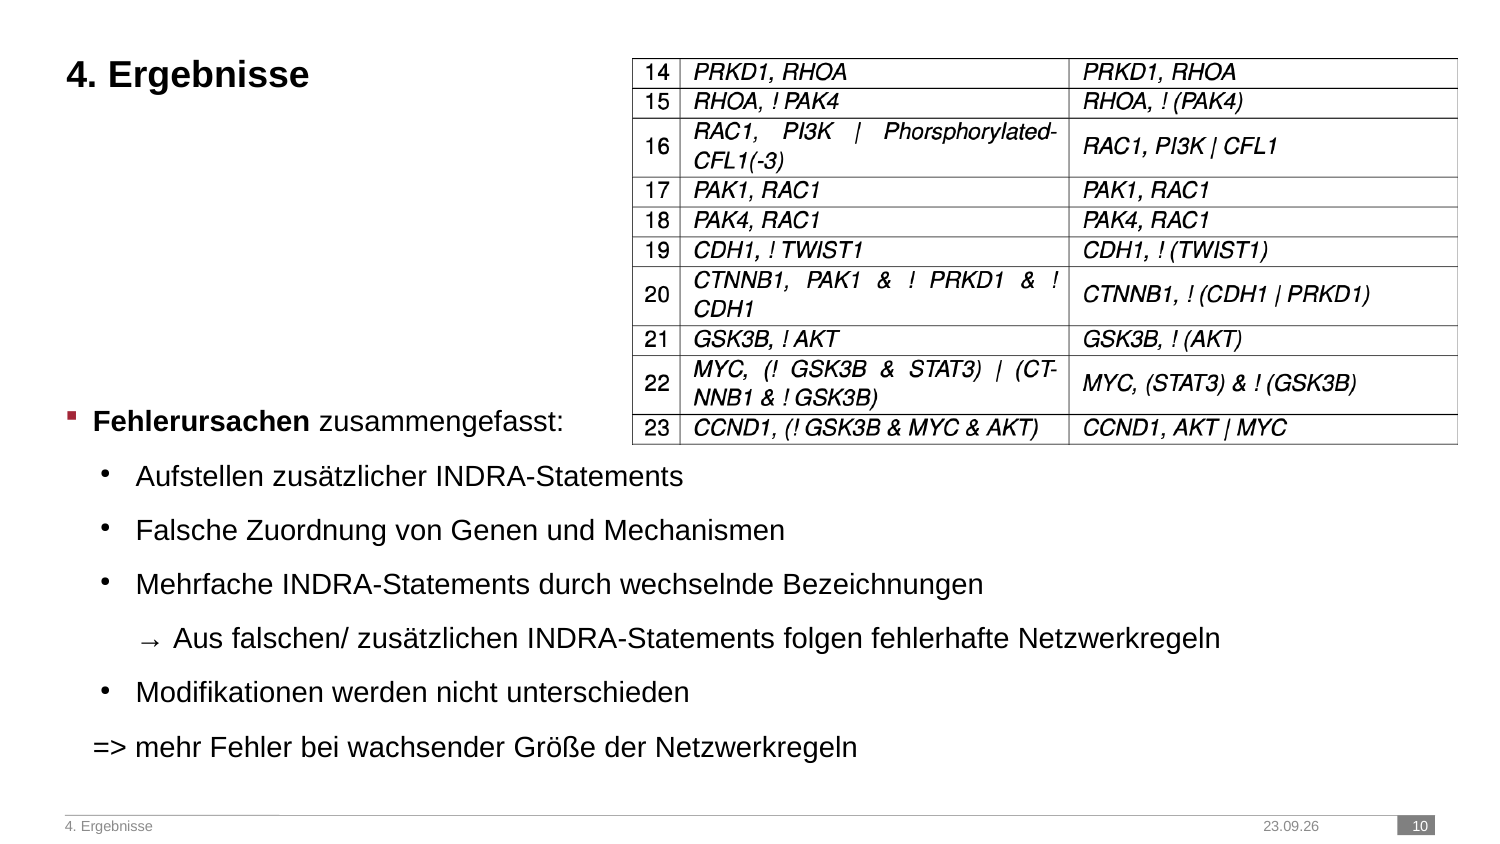

4. Ergebnisse
Fehlerursachen zusammengefasst:
Aufstellen zusätzlicher INDRA-Statements
Falsche Zuordnung von Genen und Mechanismen
Mehrfache INDRA-Statements durch wechselnde Bezeichnungen
→ Aus falschen/ zusätzlichen INDRA-Statements folgen fehlerhafte Netzwerkregeln
Modifikationen werden nicht unterschieden
=> mehr Fehler bei wachsender Größe der Netzwerkregeln
4. Ergebnisse